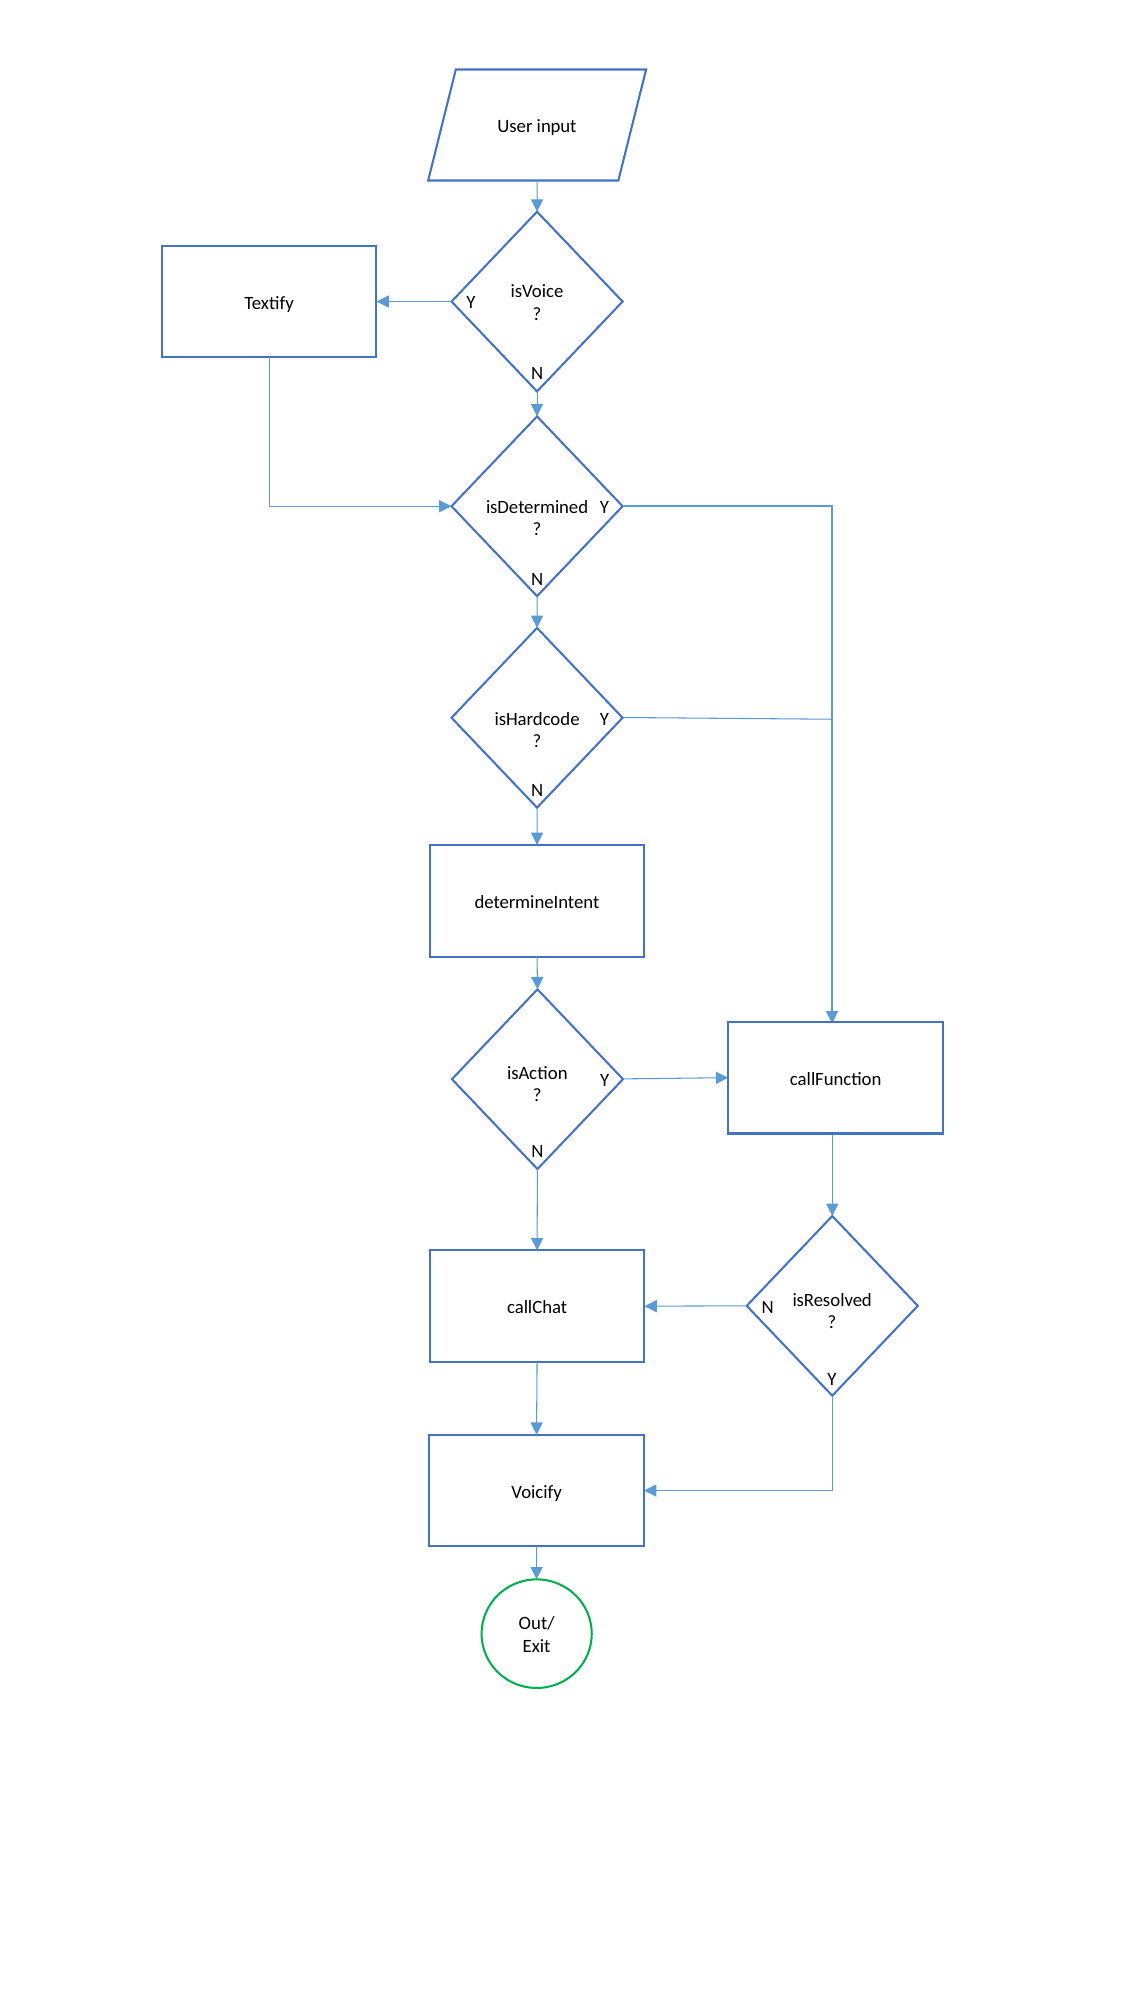

User input
isVoice?
Textify
Y
N
isDetermined
?
Y
N
isHardcode
?
Y
N
determineIntent
callFunction
isAction
?
Y
N
callChat
isResolved
?
N
Y
Voicify
Out/
Exit